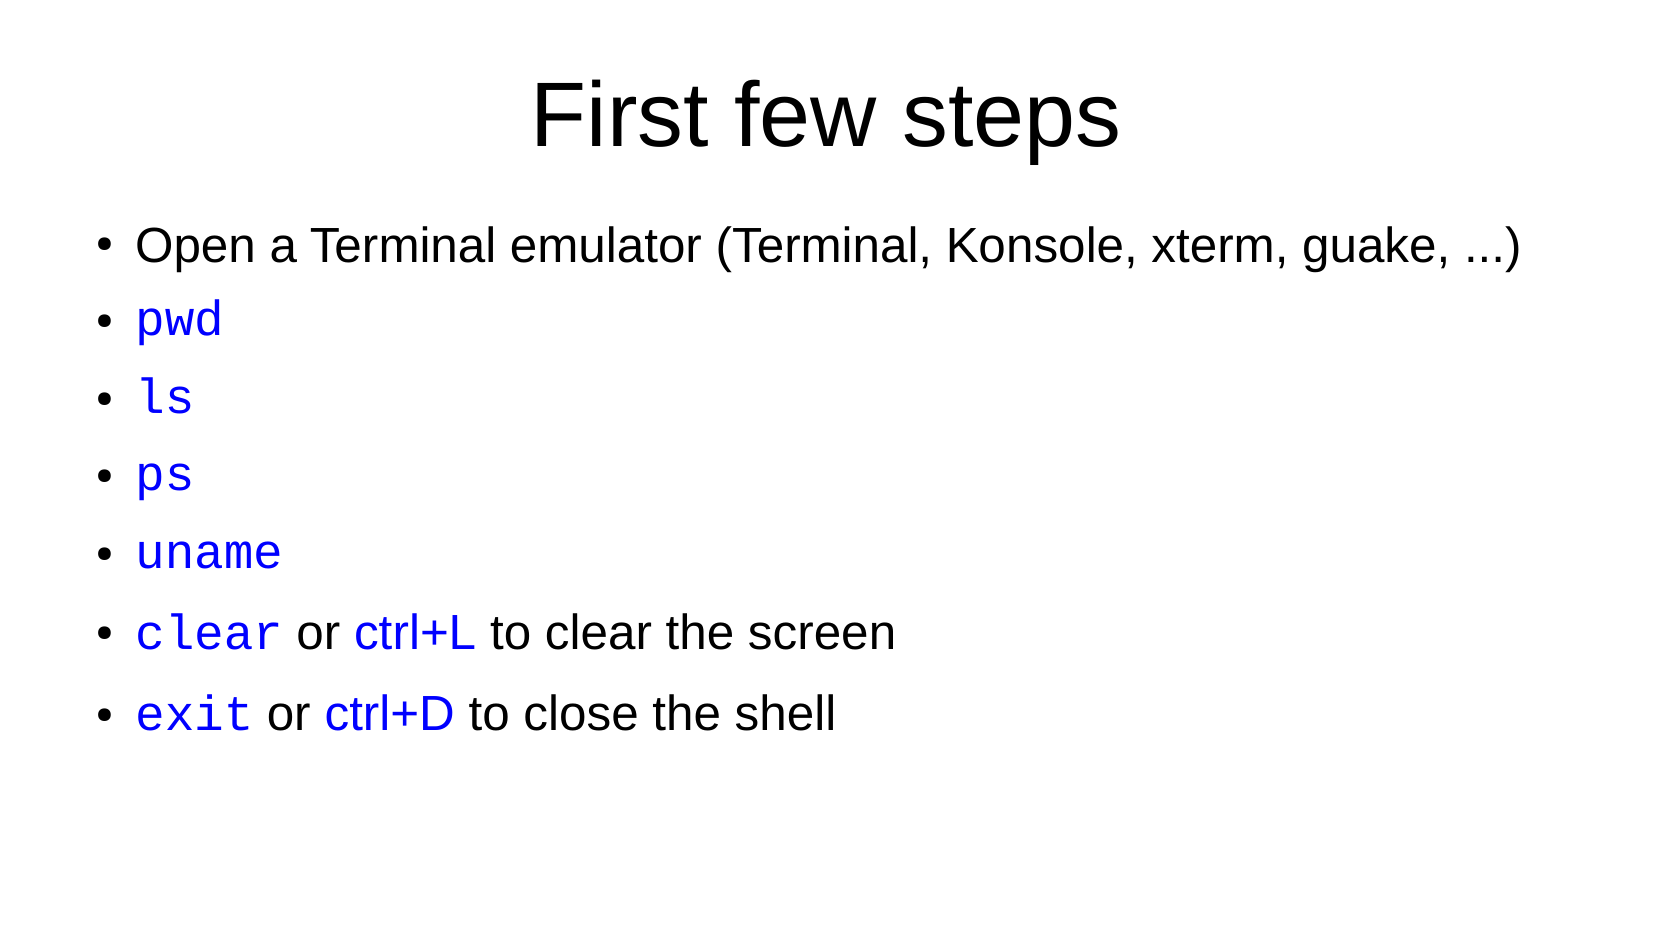

# First few steps
Open a Terminal emulator (Terminal, Konsole, xterm, guake, ...)
pwd
ls
ps
uname
clear or ctrl+L to clear the screen
exit or ctrl+D to close the shell